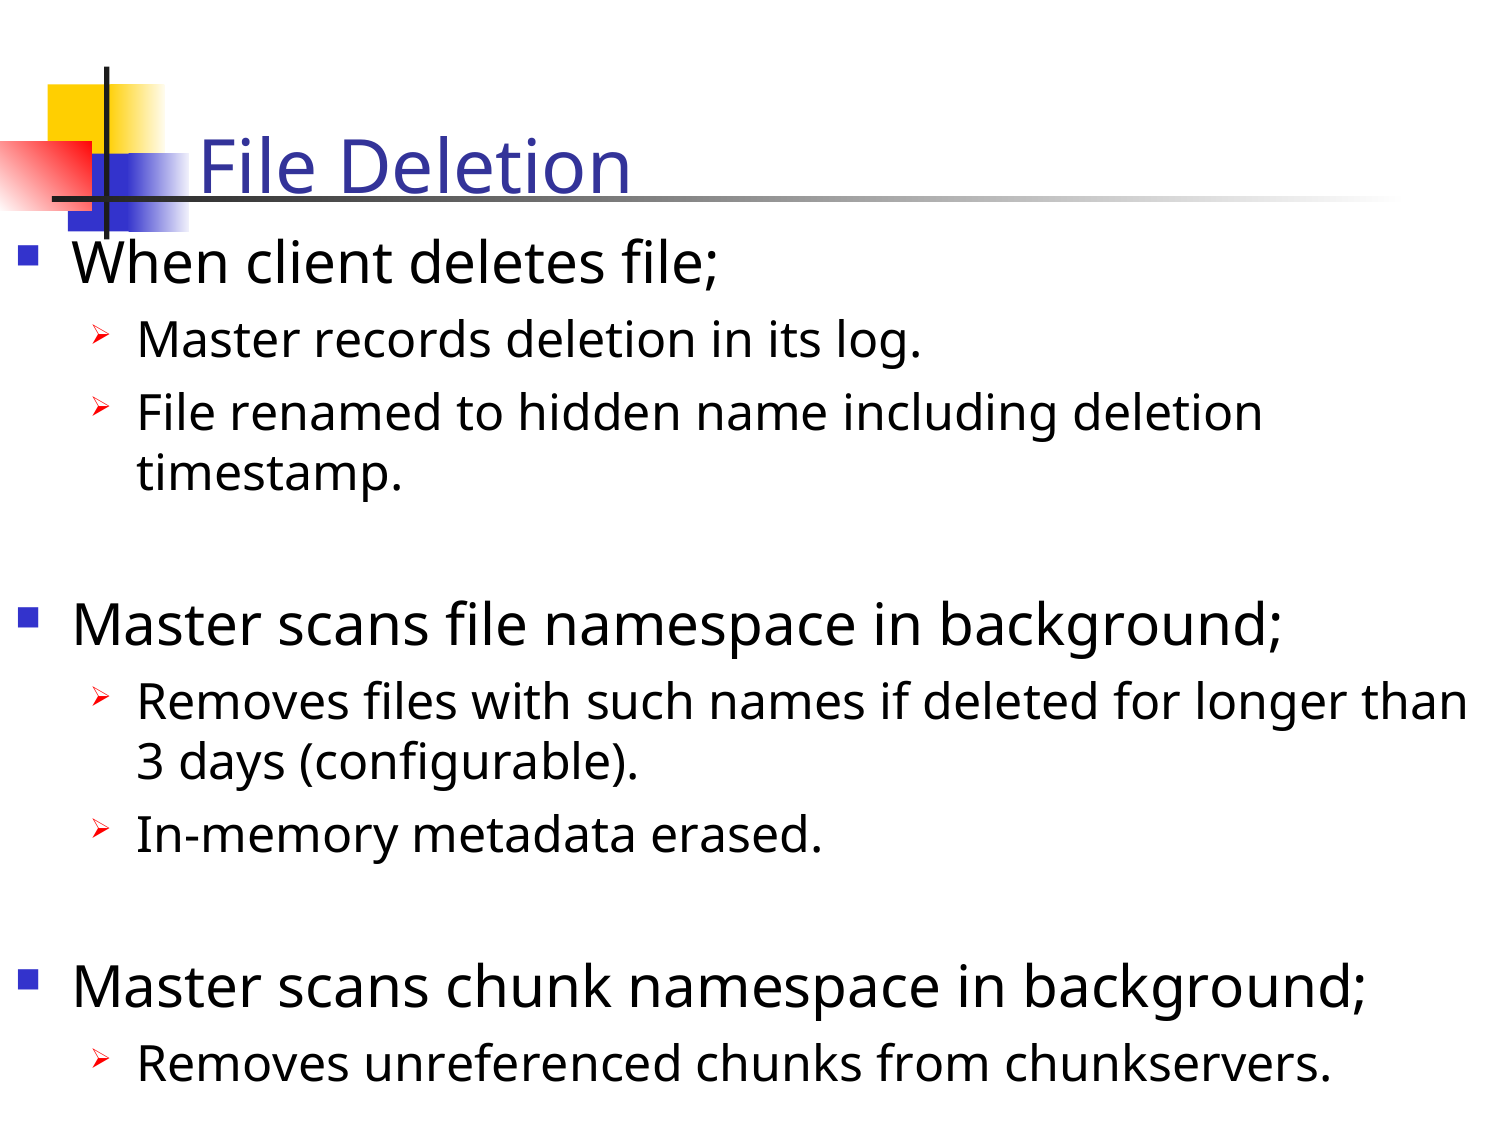

File Deletion
When client deletes file;
Master records deletion in its log.
File renamed to hidden name including deletion timestamp.
Master scans file namespace in background;
Removes files with such names if deleted for longer than 3 days (configurable).
In-memory metadata erased.
Master scans chunk namespace in background;
Removes unreferenced chunks from chunkservers.